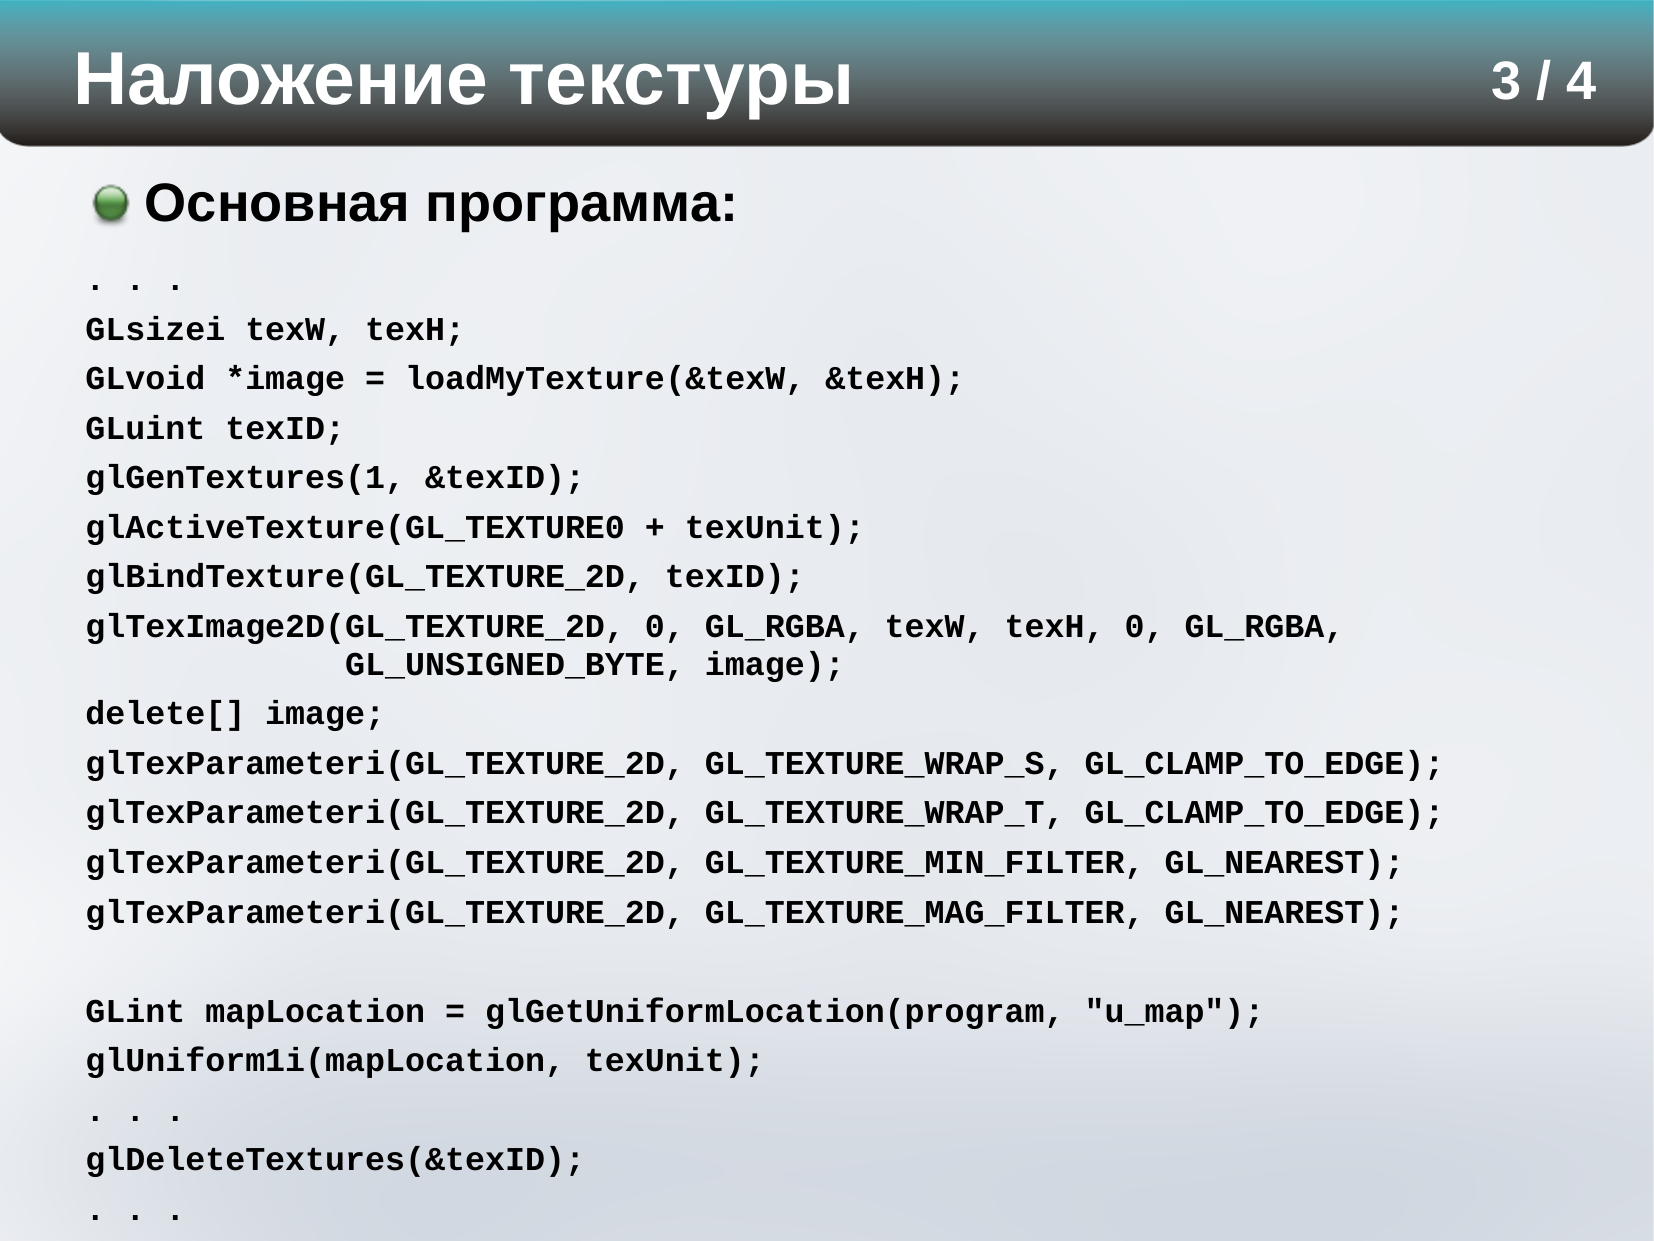

Наложение текстуры
Основная программа:
. . .
GLsizei texW, texH;
GLvoid *image = loadMyTexture(&texW, &texH);
GLuint texID;
glGenTextures(1, &texID);
glActiveTexture(GL_TEXTURE0 + texUnit);
glBindTexture(GL_TEXTURE_2D, texID);
glTexImage2D(GL_TEXTURE_2D, 0, GL_RGBA, texW, texH, 0, GL_RGBA,
 GL_UNSIGNED_BYTE, image);
delete[] image;
glTexParameteri(GL_TEXTURE_2D, GL_TEXTURE_WRAP_S, GL_CLAMP_TO_EDGE);
glTexParameteri(GL_TEXTURE_2D, GL_TEXTURE_WRAP_T, GL_CLAMP_TO_EDGE);
glTexParameteri(GL_TEXTURE_2D, GL_TEXTURE_MIN_FILTER, GL_NEAREST);
glTexParameteri(GL_TEXTURE_2D, GL_TEXTURE_MAG_FILTER, GL_NEAREST);
GLint mapLocation = glGetUniformLocation(program, "u_map");
glUniform1i(mapLocation, texUnit);
. . .
glDeleteTextures(&texID);
. . .